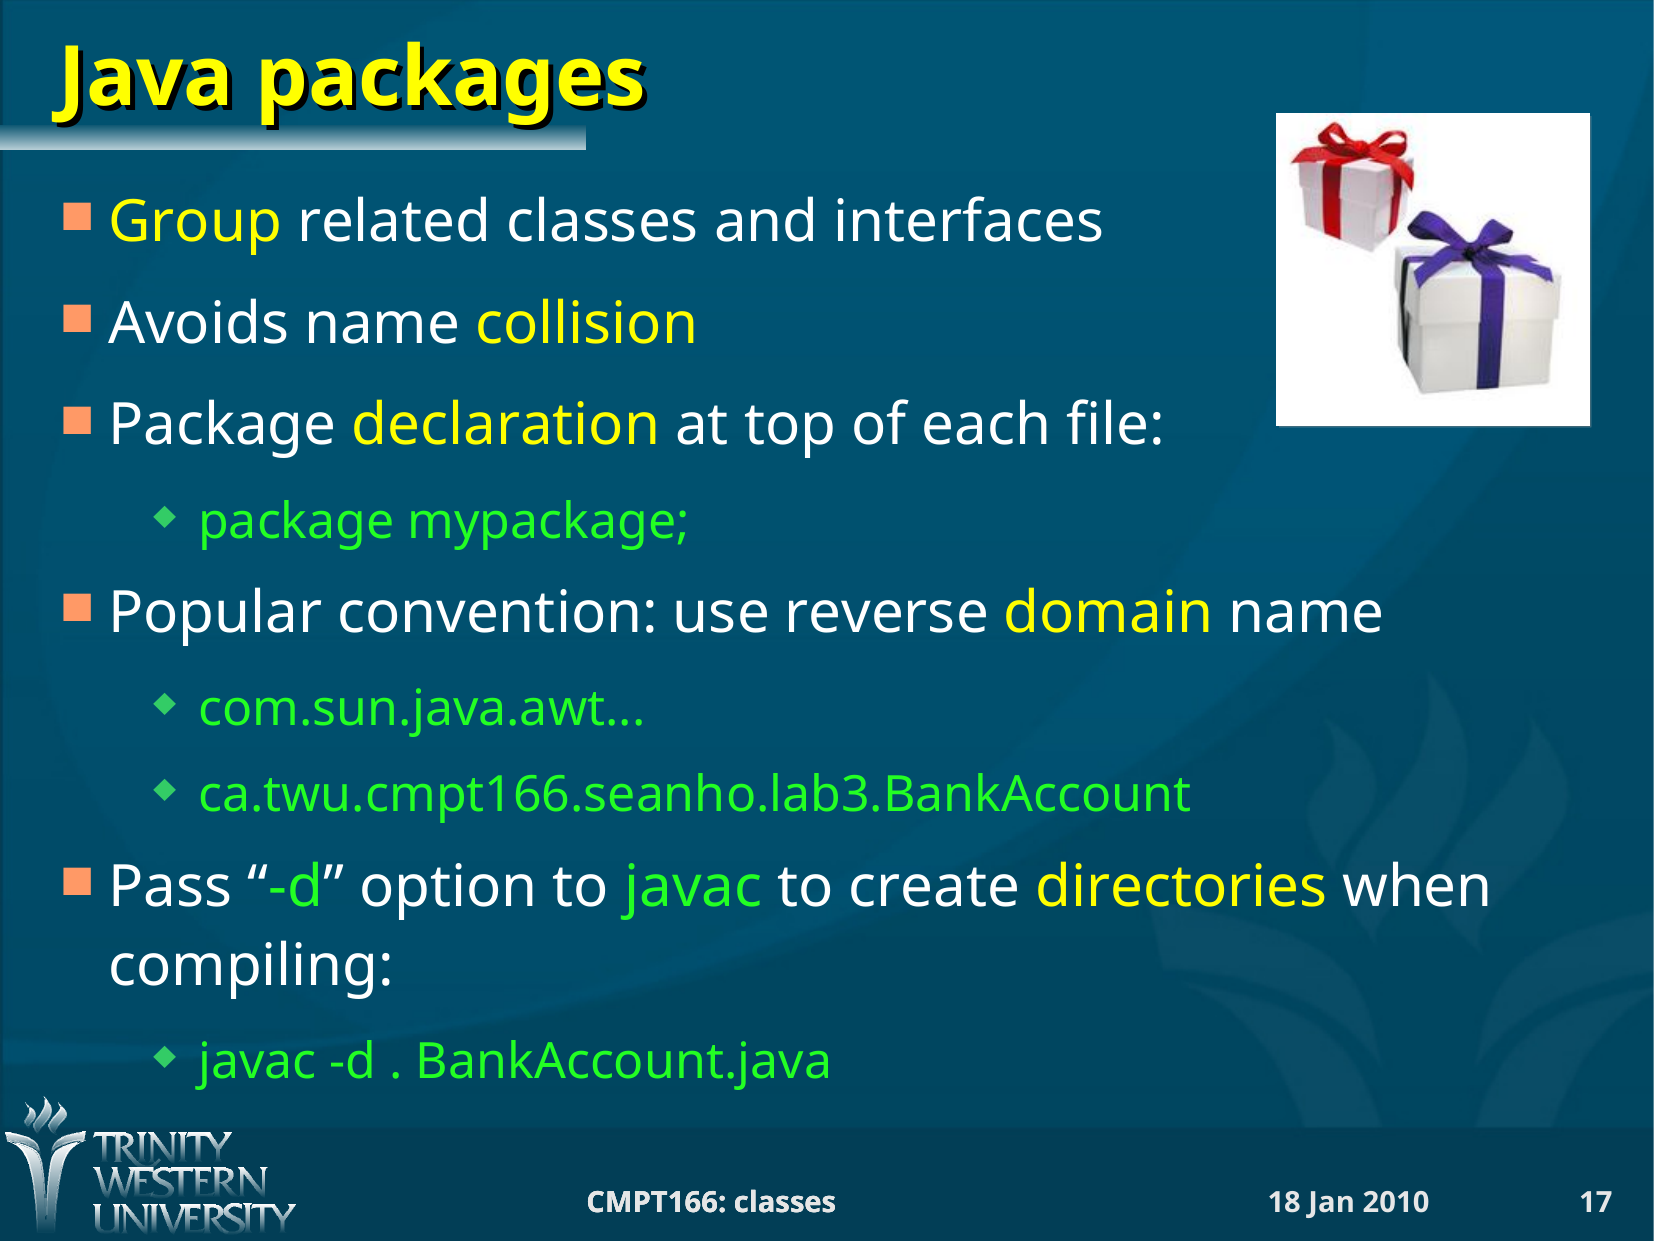

# Java packages
Group related classes and interfaces
Avoids name collision
Package declaration at top of each file:
package mypackage;
Popular convention: use reverse domain name
com.sun.java.awt...
ca.twu.cmpt166.seanho.lab3.BankAccount
Pass “-d” option to javac to create directories when compiling:
javac -d . BankAccount.java
CMPT166: classes
18 Jan 2010
17